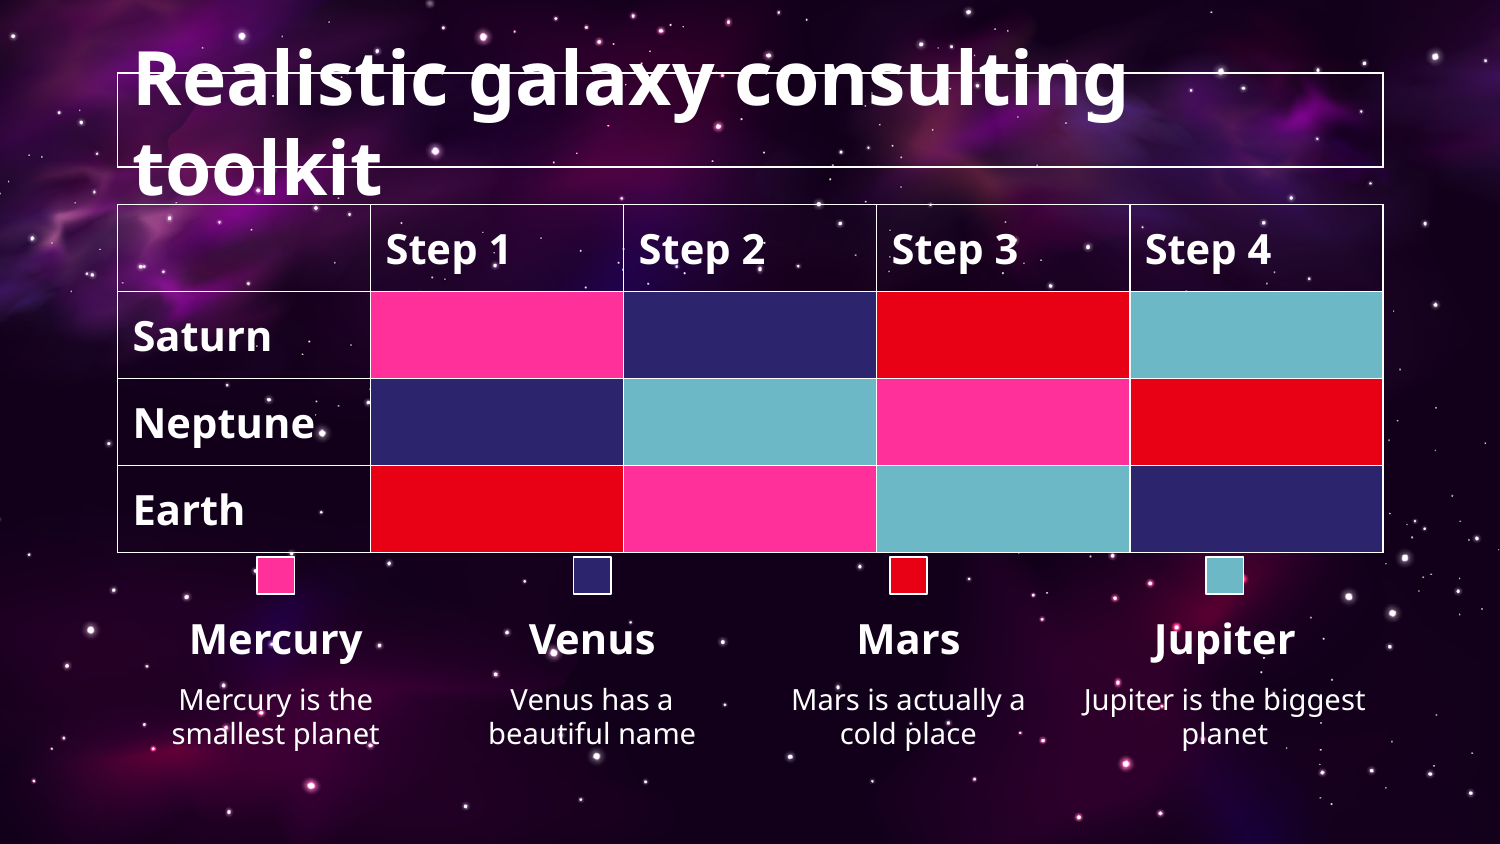

# Realistic galaxy consulting toolkit
| | Step 1 | Step 2 | Step 3 | Step 4 |
| --- | --- | --- | --- | --- |
| Saturn | | | | |
| Neptune | | | | |
| Earth | | | | |
Mercury
Mercury is the smallest planet
Venus
Venus has a beautiful name
Mars
Mars is actually a cold place
Jupiter
Jupiter is the biggest planet